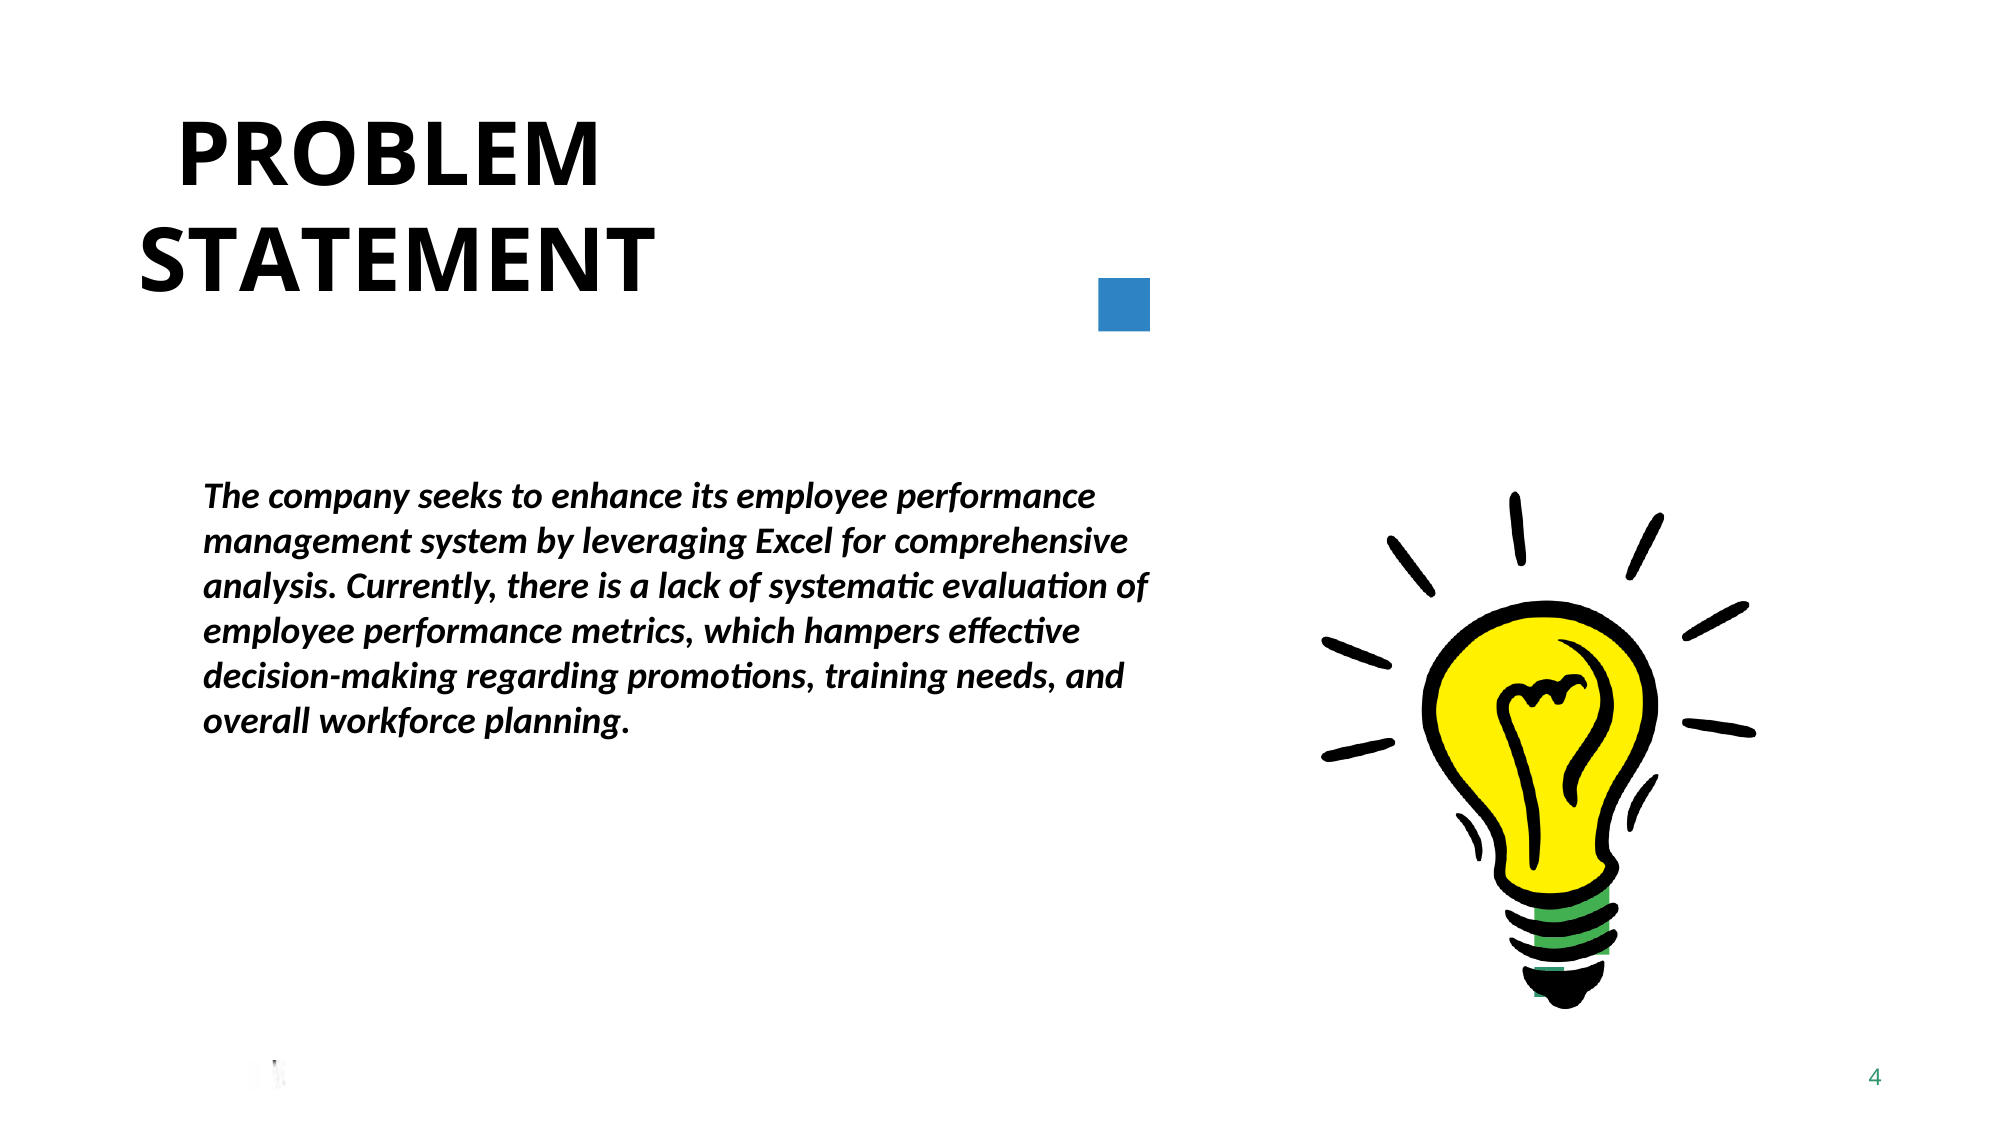

# PROBLEM	STATEMENT
The company seeks to enhance its employee performance management system by leveraging Excel for comprehensive analysis. Currently, there is a lack of systematic evaluation of employee performance metrics, which hampers effective decision-making regarding promotions, training needs, and overall workforce planning.